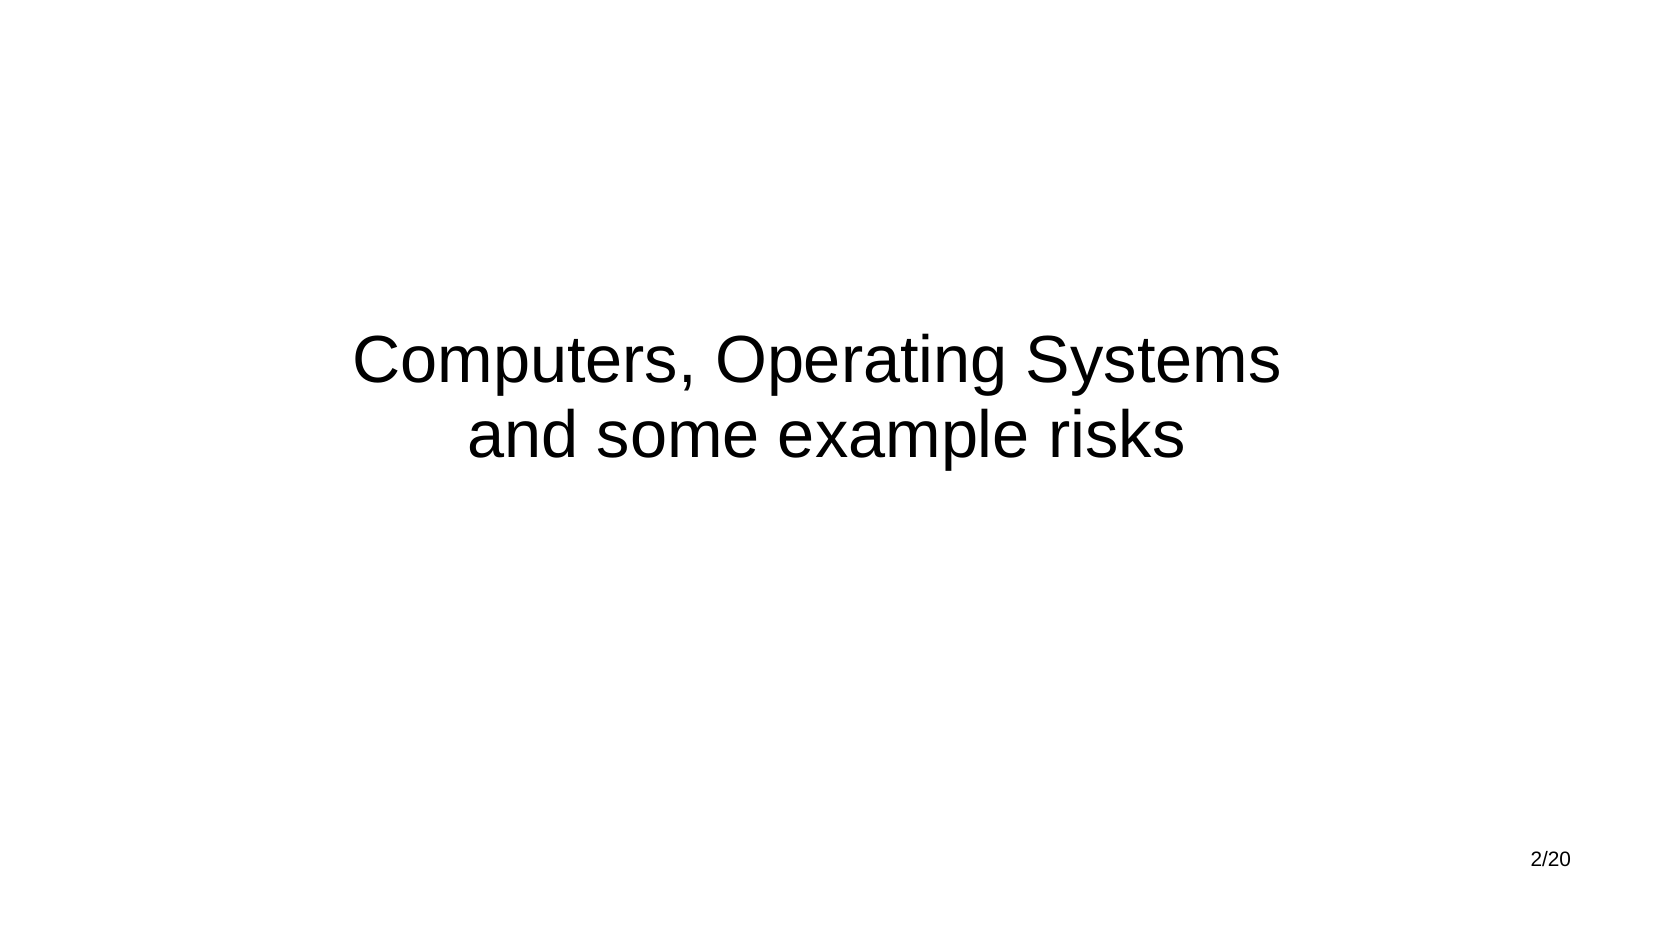

# Computers, Operating Systems and some example risks
2